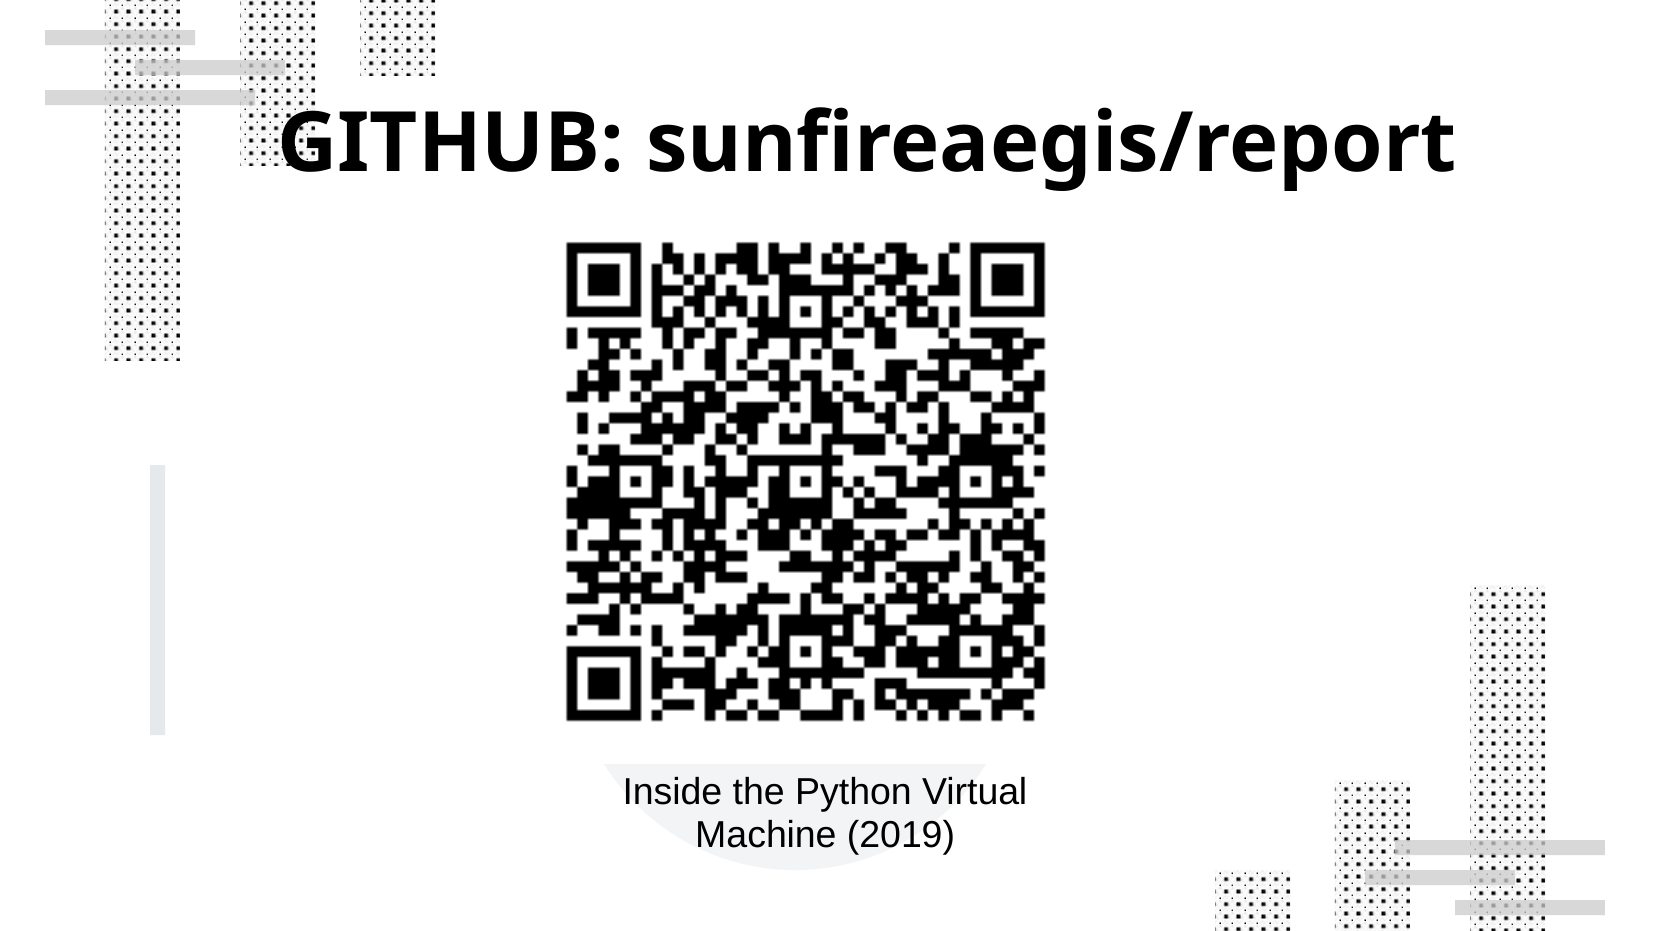

GITHUB: sunfireaegis/report
Inside the Python Virtual Machine (2019)